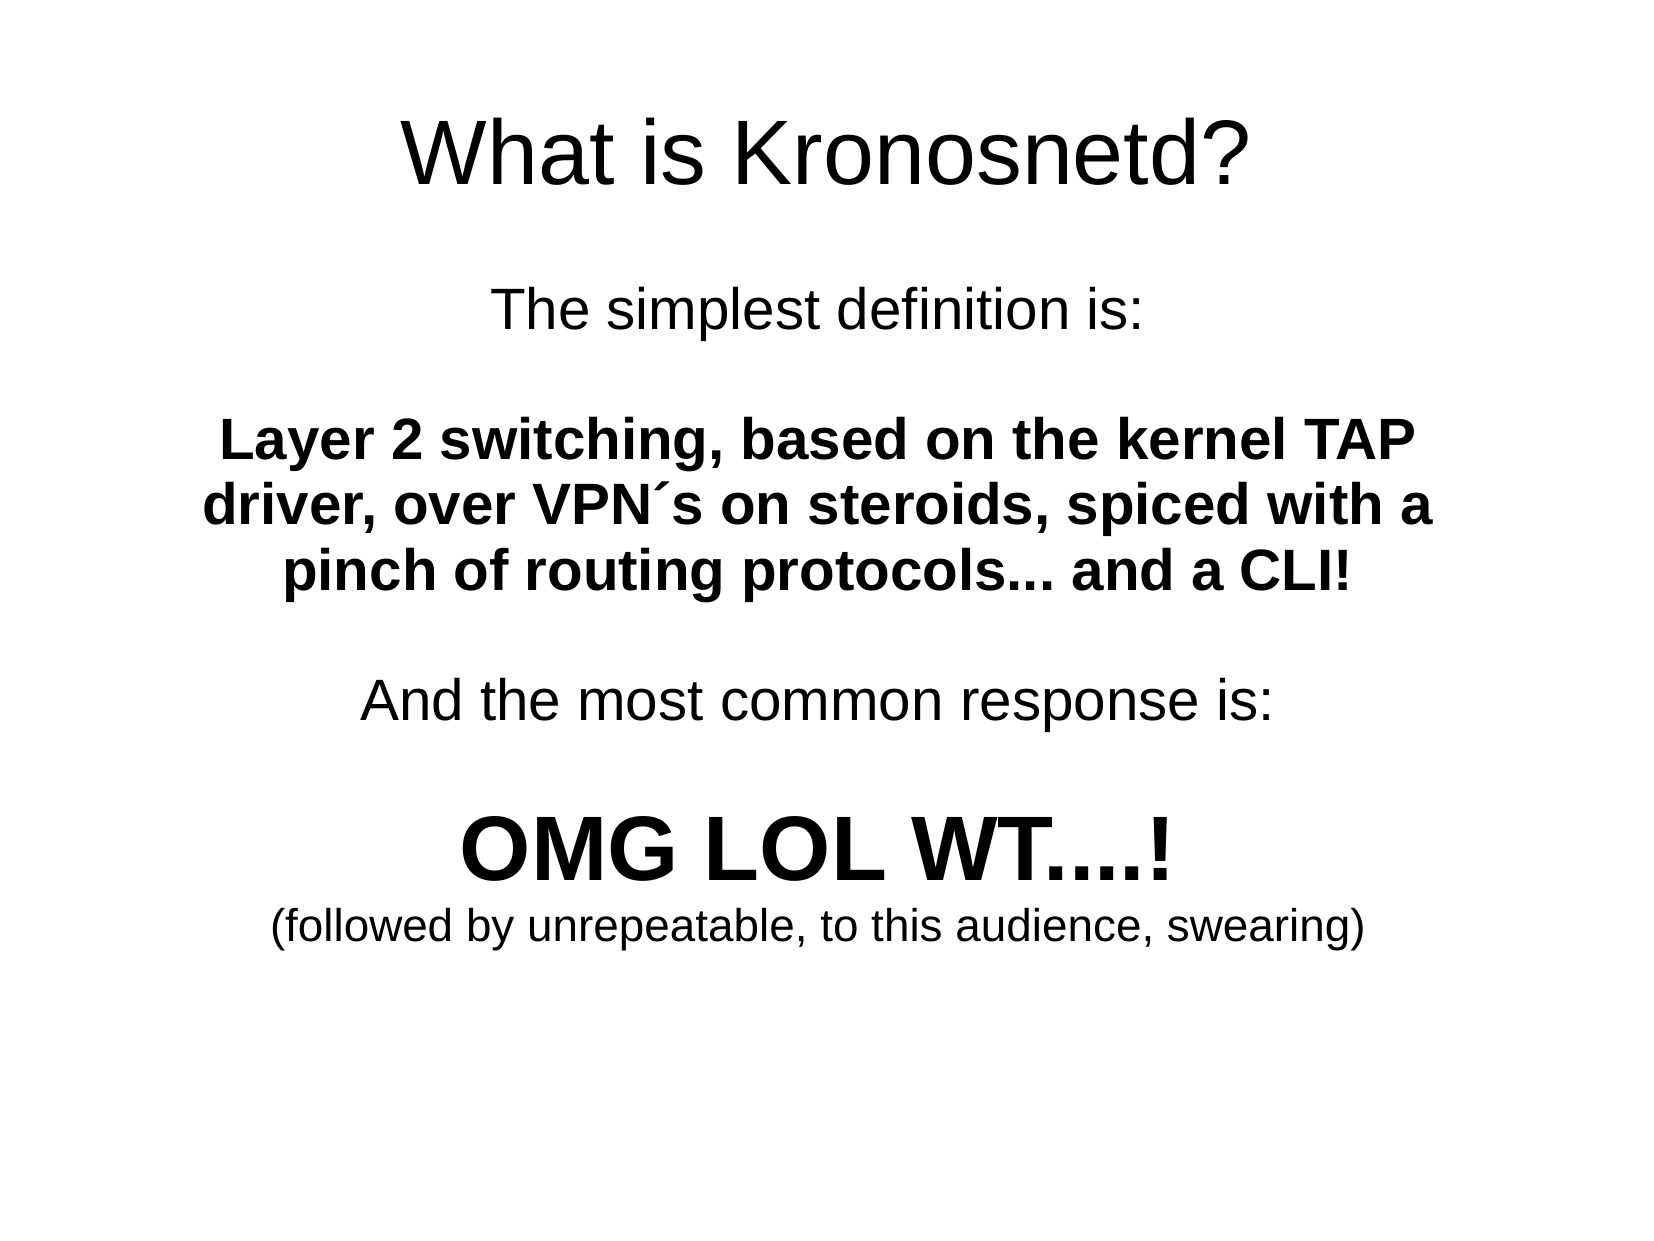

# What is Kronosnetd?
The simplest definition is:
Layer 2 switching, based on the kernel TAP driver, over VPN´s on steroids, spiced with a pinch of routing protocols... and a CLI!
And the most common response is:
OMG LOL WT....!
(followed by unrepeatable, to this audience, swearing)